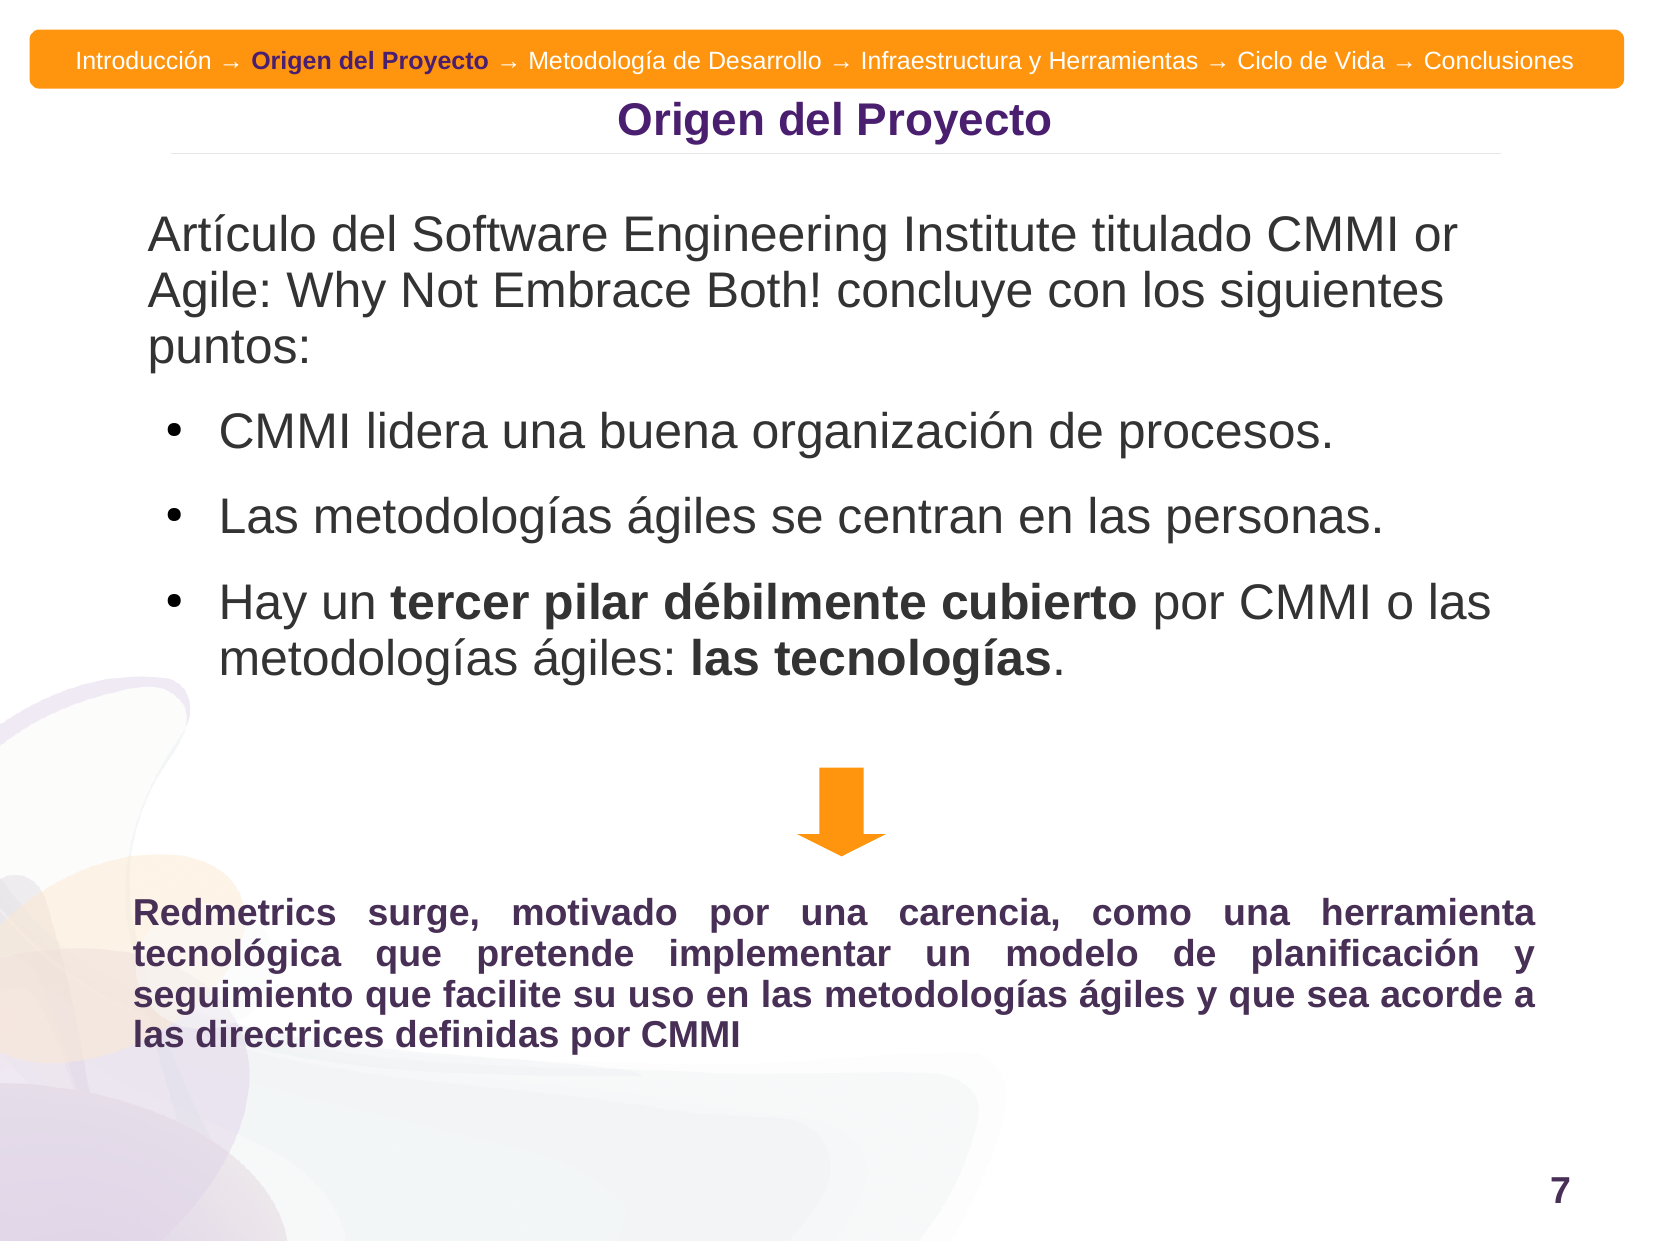

Introducción → Origen del Proyecto → Metodología de Desarrollo → Infraestructura y Herramientas → Ciclo de Vida → Conclusiones
Origen del Proyecto
#
Artículo del Software Engineering Institute titulado CMMI or Agile: Why Not Embrace Both! concluye con los siguientes puntos:
CMMI lidera una buena organización de procesos.
Las metodologías ágiles se centran en las personas.
Hay un tercer pilar débilmente cubierto por CMMI o las metodologías ágiles: las tecnologías.
Redmetrics surge, motivado por una carencia, como una herramienta tecnológica que pretende implementar un modelo de planificación y seguimiento que facilite su uso en las metodologías ágiles y que sea acorde a las directrices definidas por CMMI